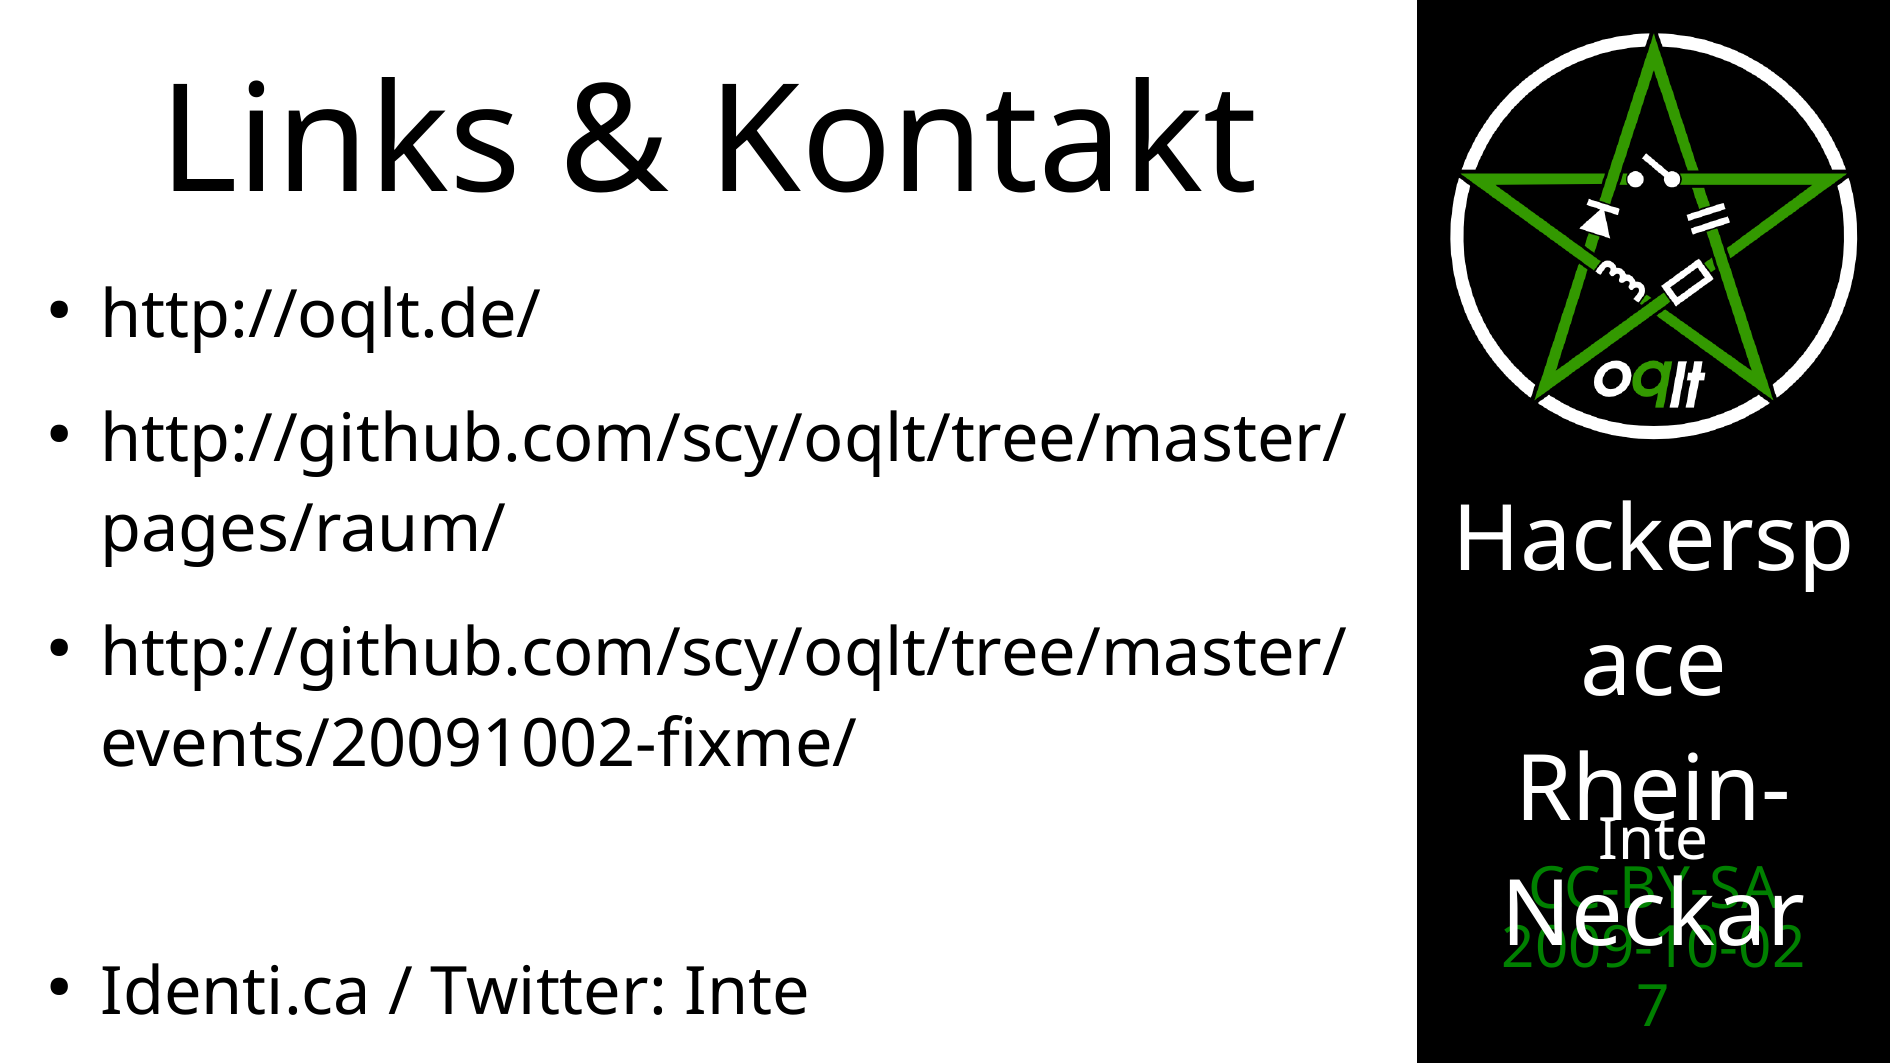

# Links & Kontakt
http://oqlt.de/
http://github.com/scy/oqlt/tree/master/
pages/raum/
http://github.com/scy/oqlt/tree/master/
events/20091002-fixme/
Identi.ca / Twitter: Inte
E-Mail: inte@oqlt.de
CC-BY-SA
2009-10-02
7